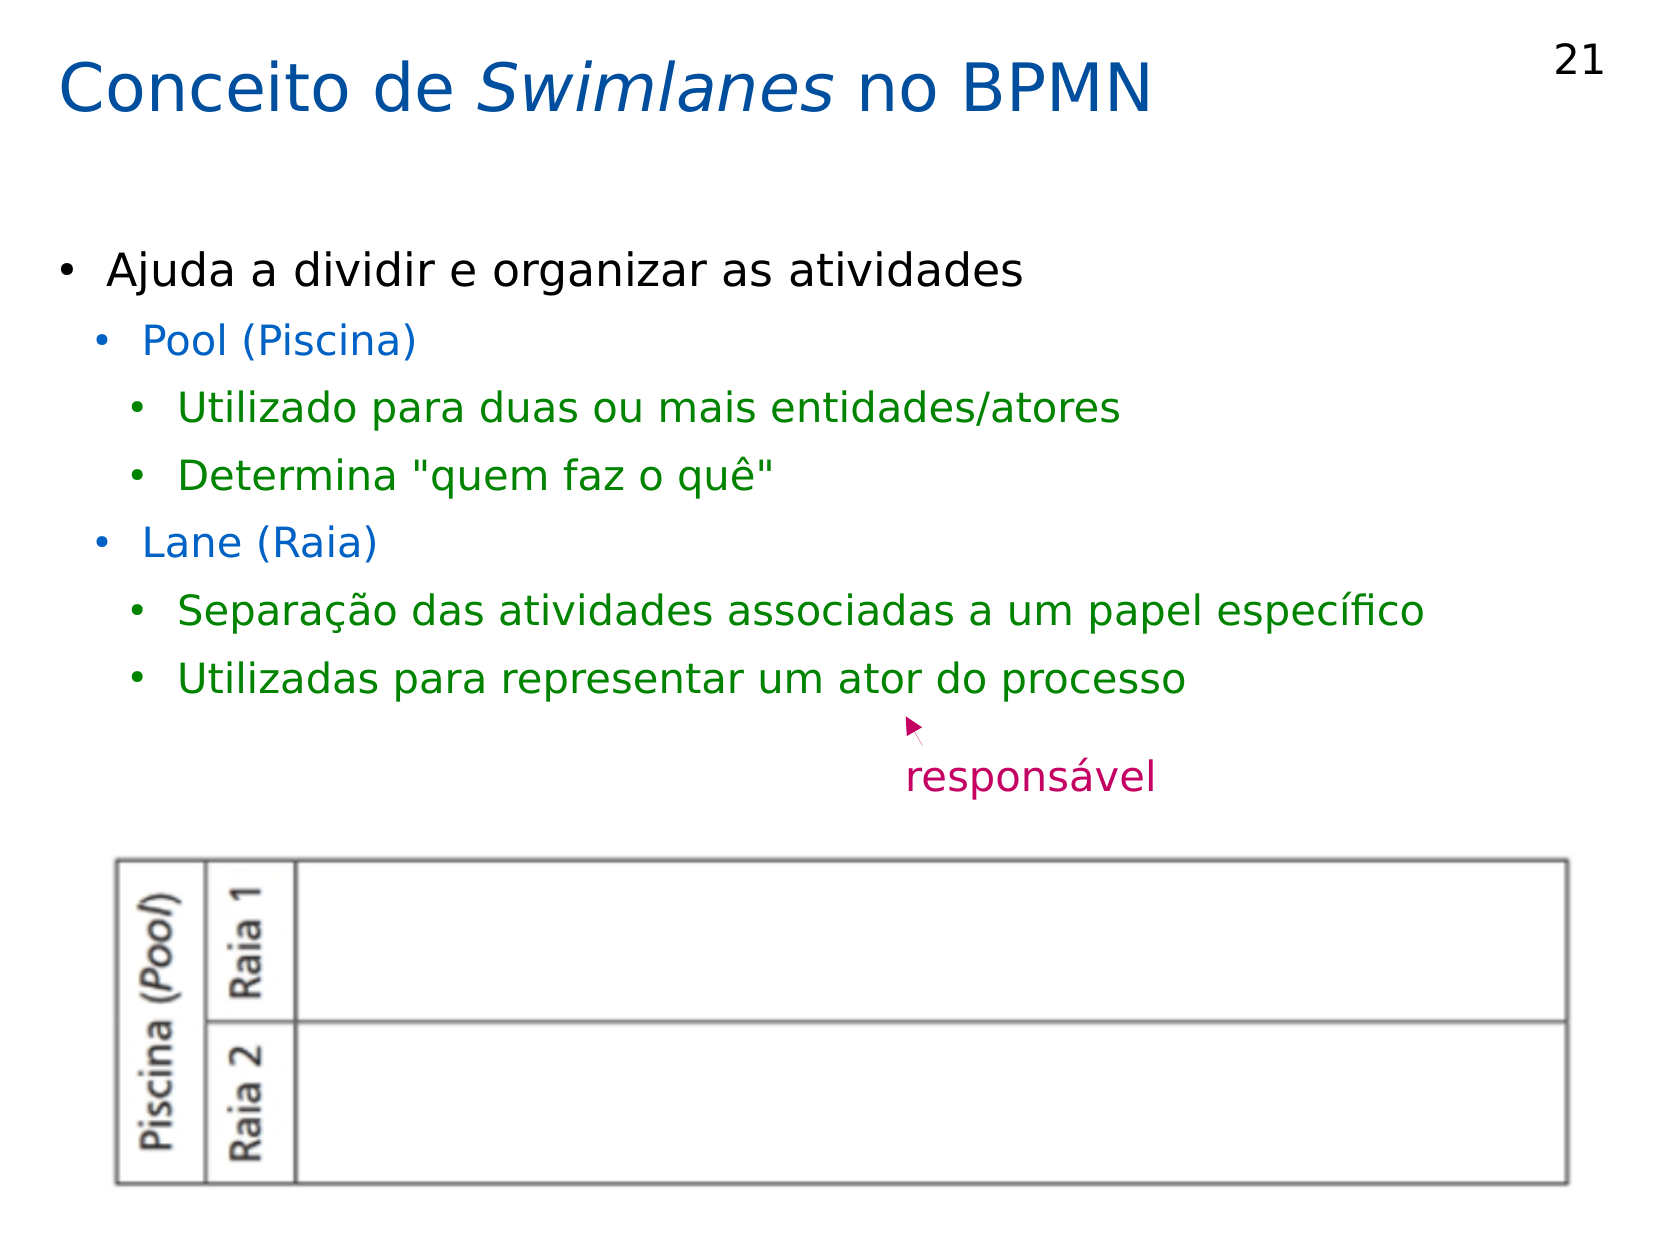

# Conceito de Swimlanes no BPMN
21
Ajuda a dividir e organizar as atividades
Pool (Piscina)
Utilizado para duas ou mais entidades/atores
Determina "quem faz o quê"
Lane (Raia)
Separação das atividades associadas a um papel específico
Utilizadas para representar um ator do processo
responsável